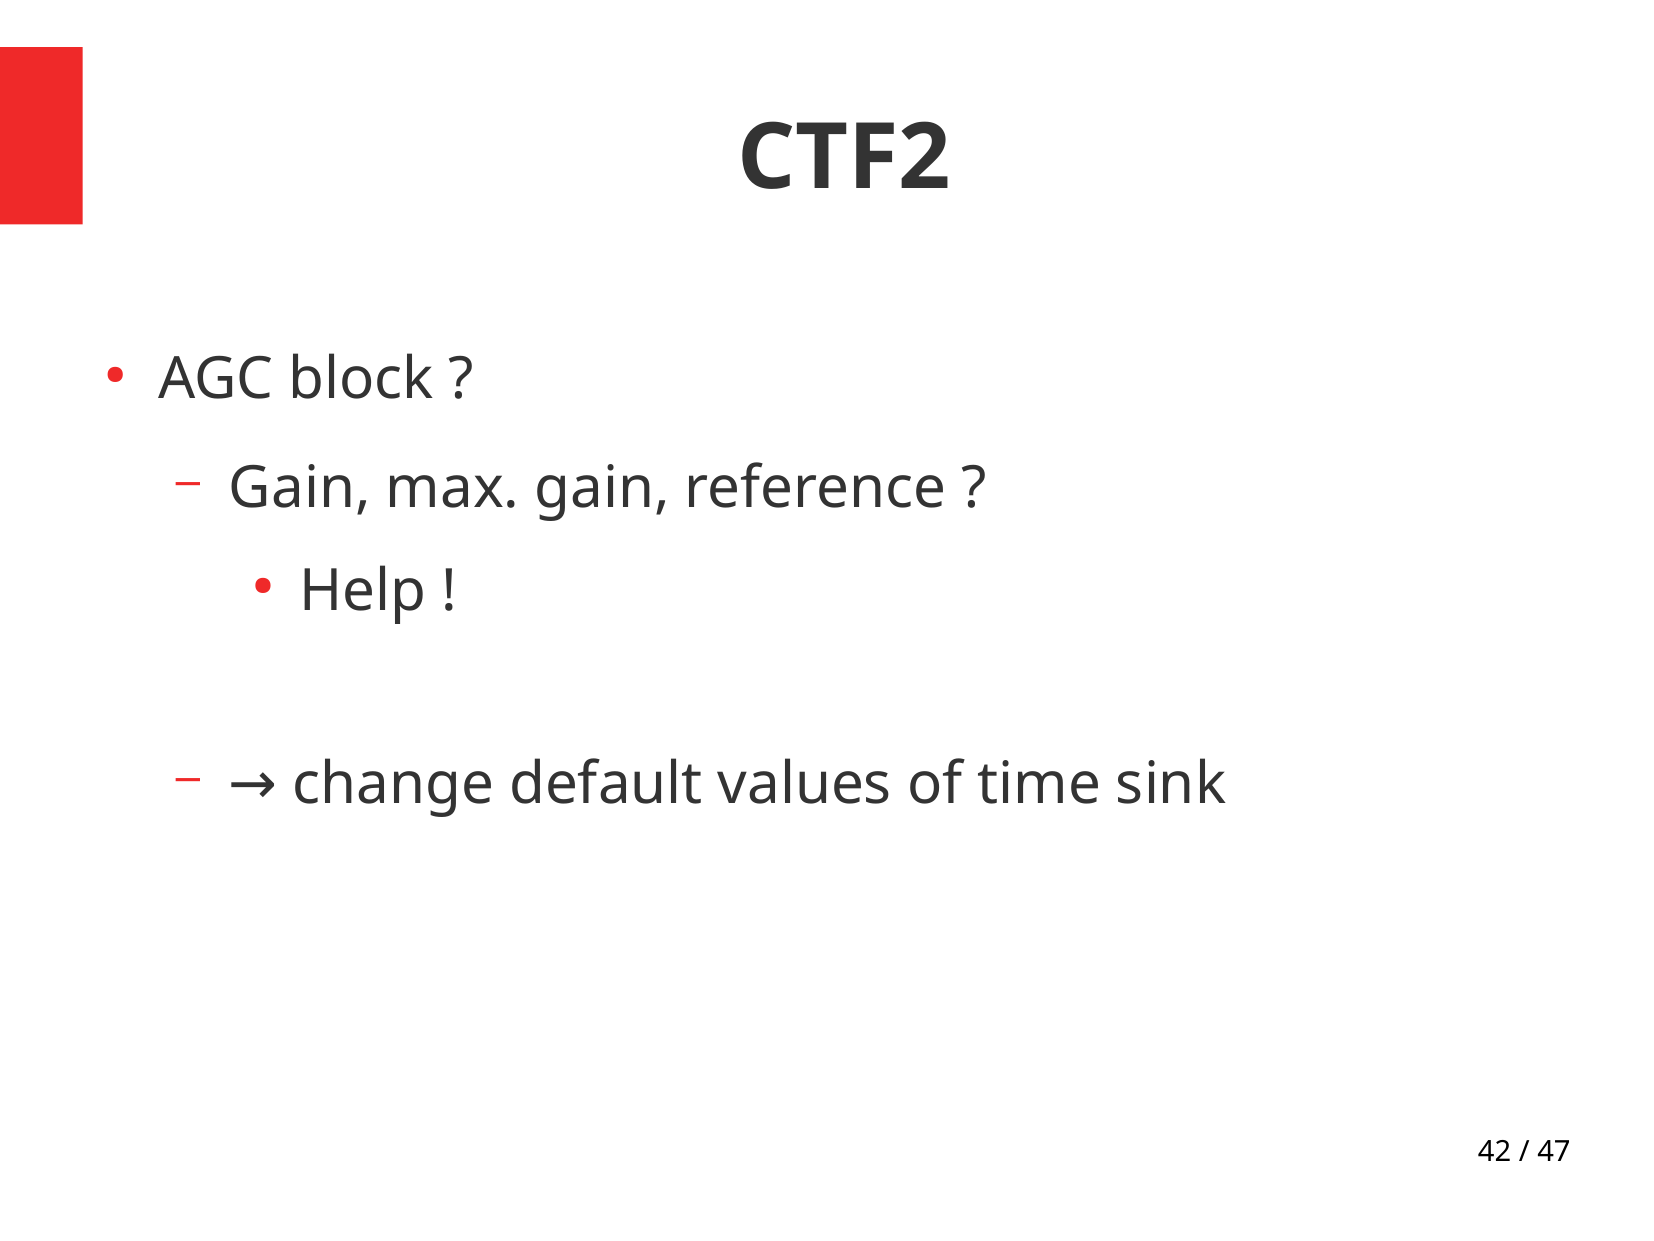

# CTF2
AGC block ?
Gain, max. gain, reference ?
Help !
→ change default values of time sink
42